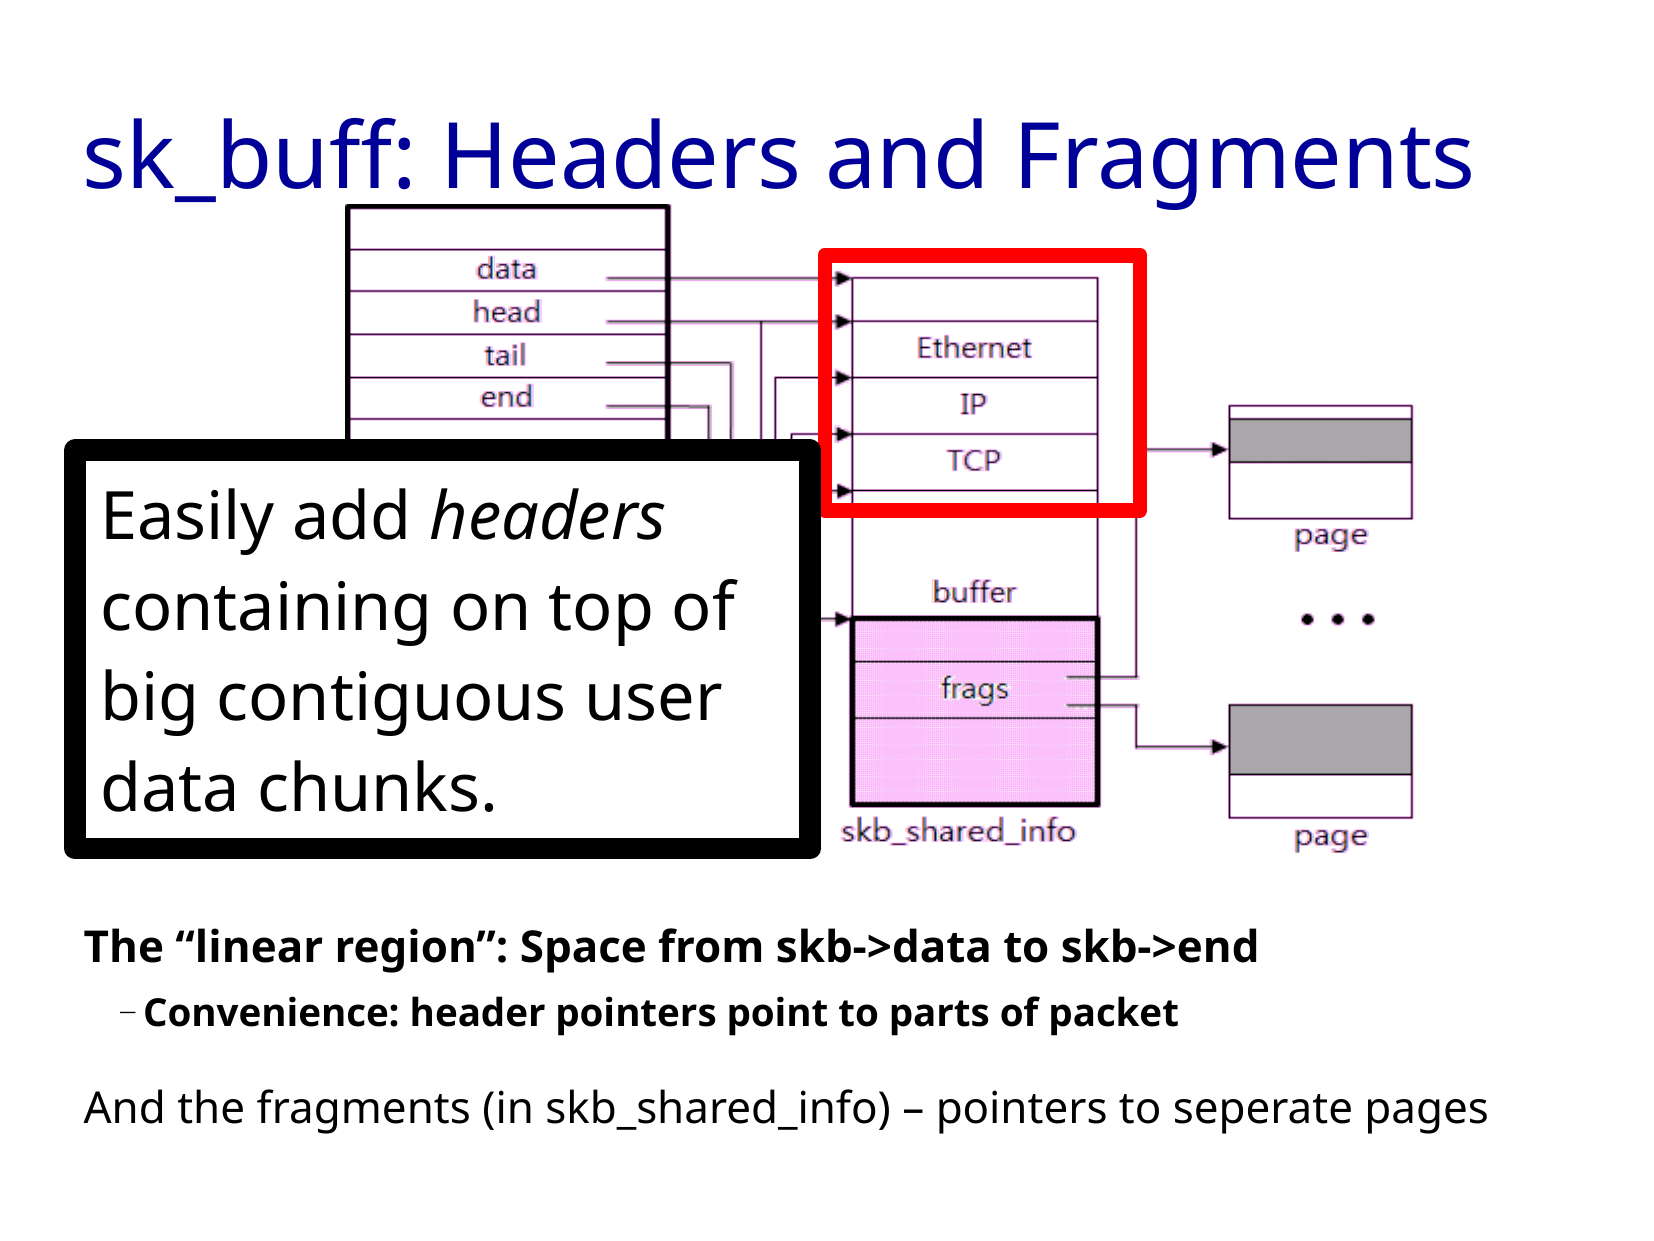

# sk_buff: Headers and Fragments
Easily add headers containing on top of big contiguous user data chunks.
The “linear region”: Space from skb->data to skb->end
Convenience: header pointers point to parts of packet
And the fragments (in skb_shared_info) – pointers to seperate pages